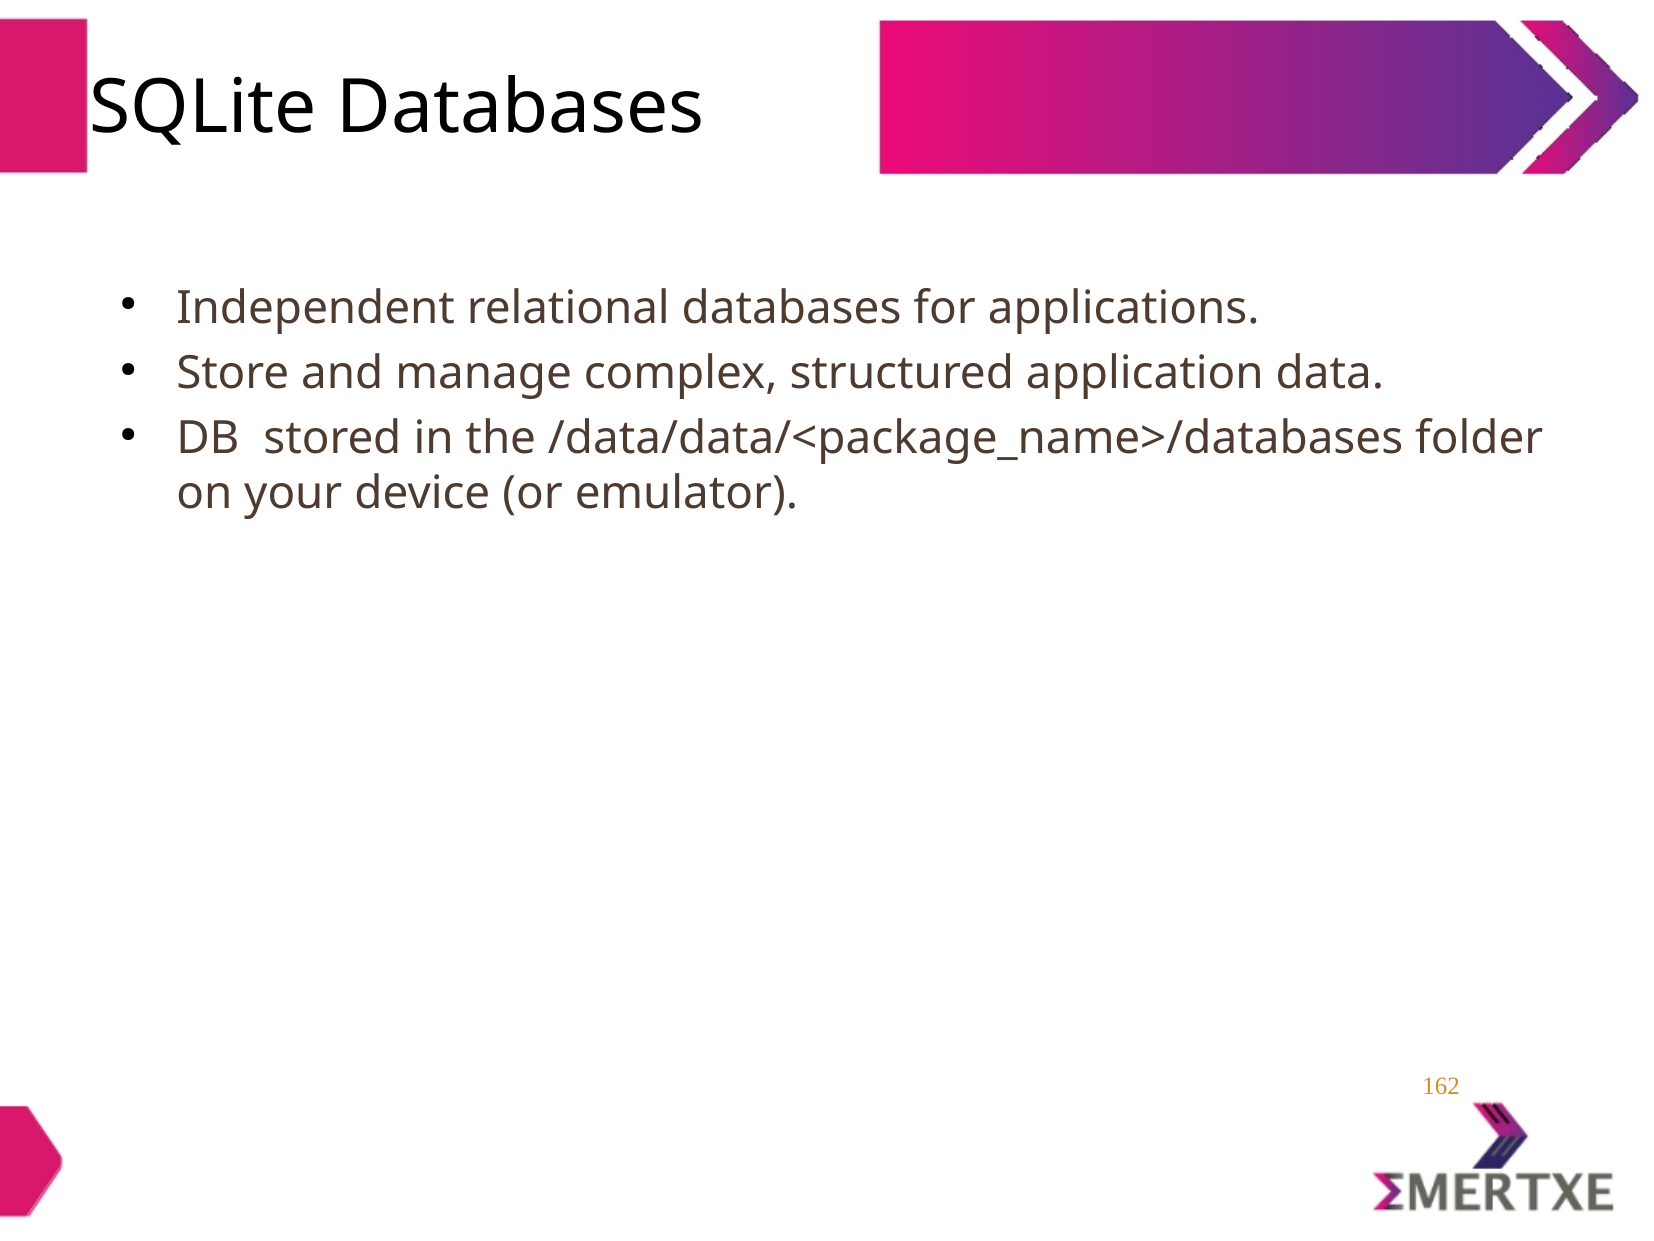

SQLite Databases
# Independent relational databases for applications.
Store and manage complex, structured application data.
DB stored in the /data/data/<package_name>/databases folder on your device (or emulator).